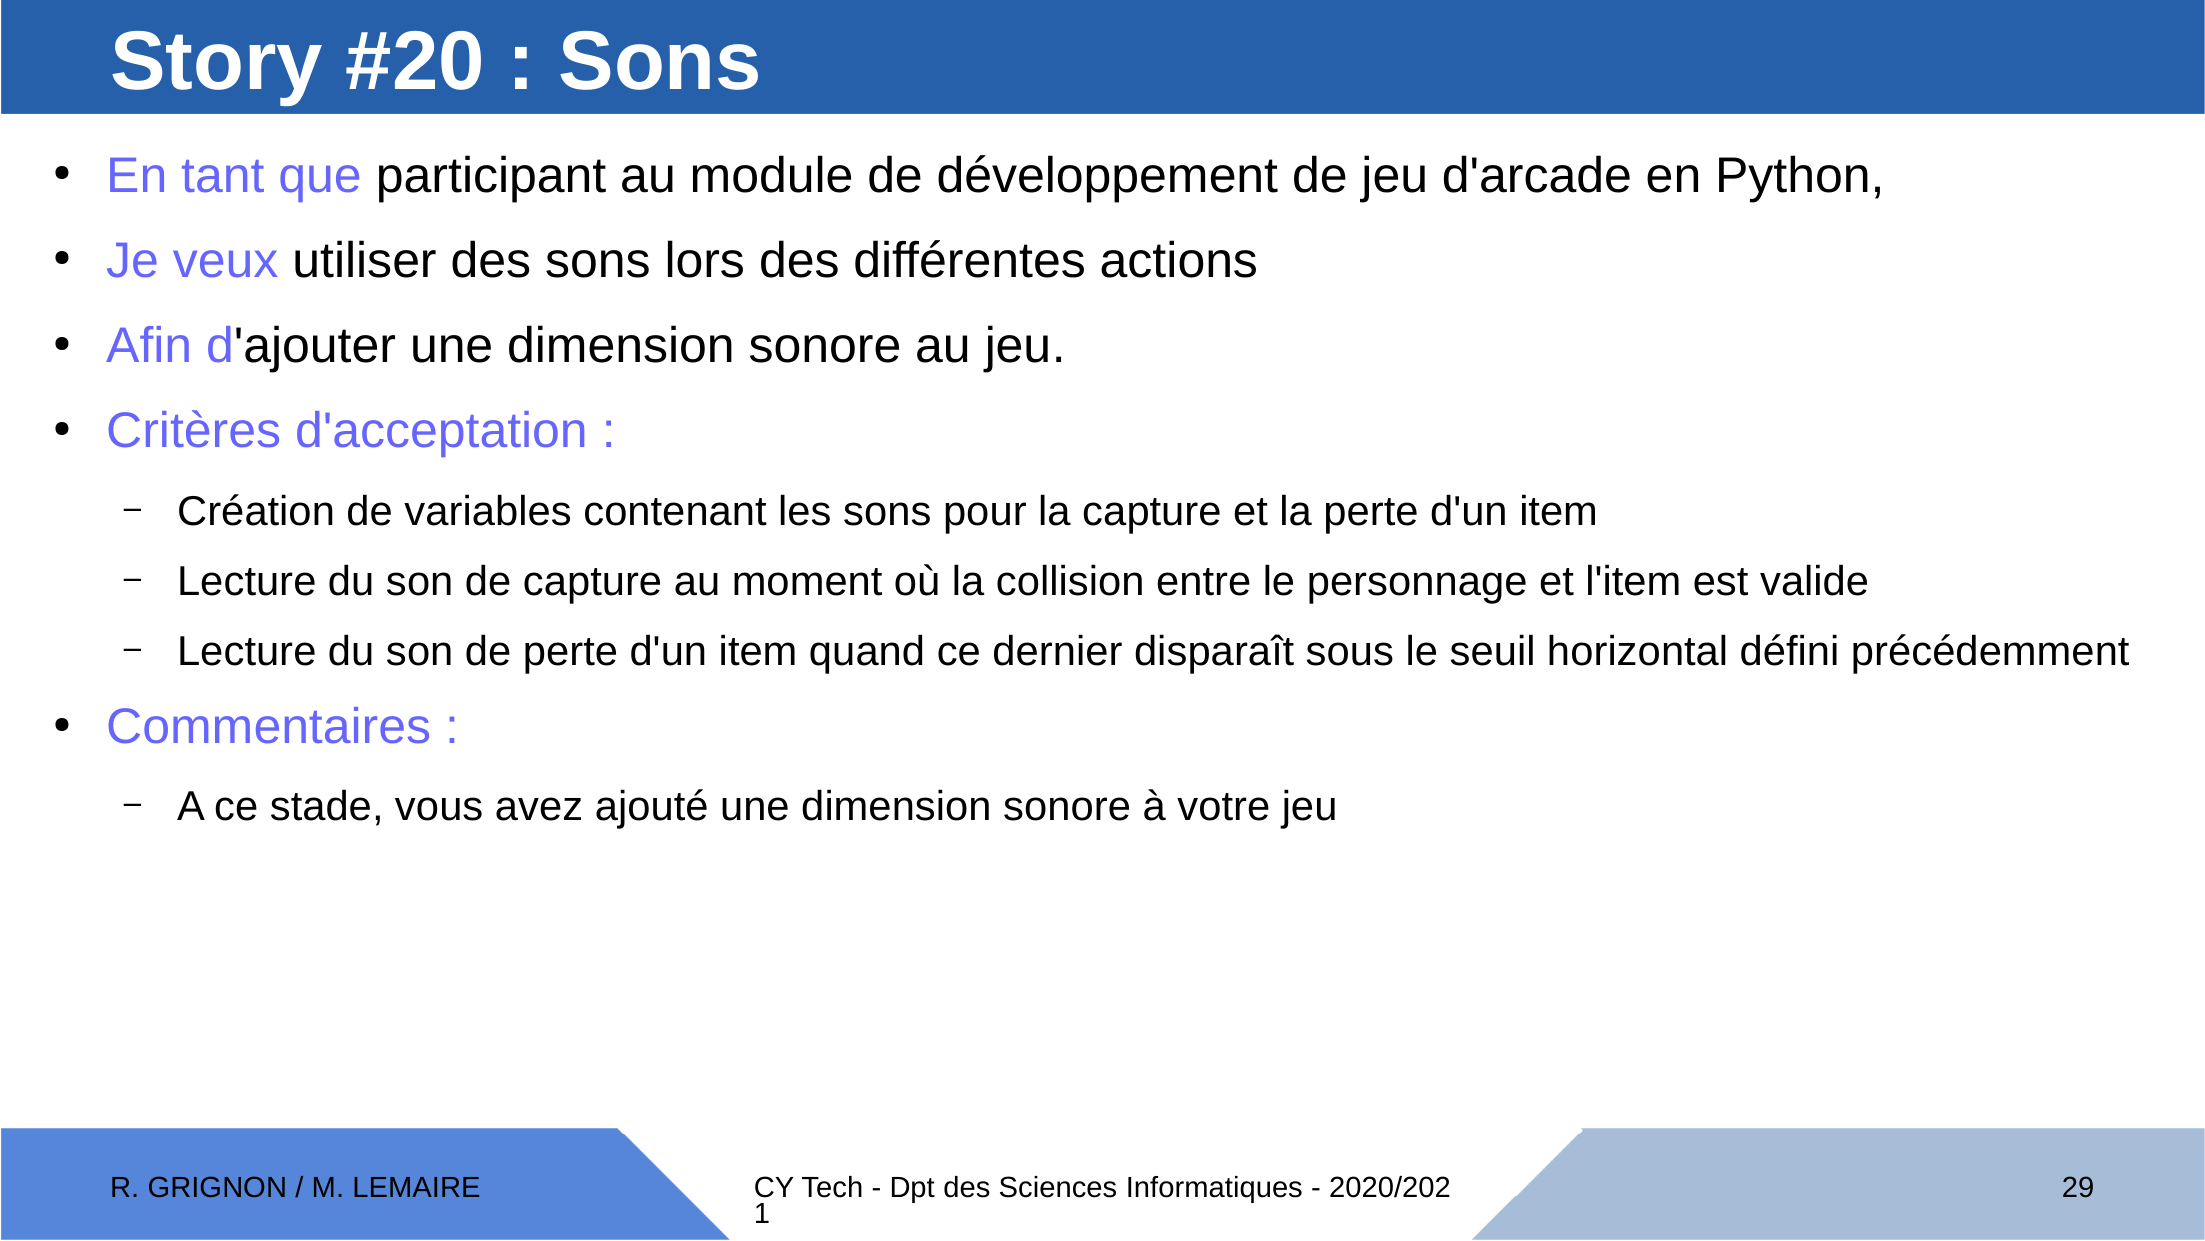

# Story #20 : Sons
En tant que participant au module de développement de jeu d'arcade en Python,
Je veux utiliser des sons lors des différentes actions
Afin d'ajouter une dimension sonore au jeu.
Critères d'acceptation :
Création de variables contenant les sons pour la capture et la perte d'un item
Lecture du son de capture au moment où la collision entre le personnage et l'item est valide
Lecture du son de perte d'un item quand ce dernier disparaît sous le seuil horizontal défini précédemment
Commentaires :
A ce stade, vous avez ajouté une dimension sonore à votre jeu
R. GRIGNON / M. LEMAIRE
CY Tech - Dpt des Sciences Informatiques - 2020/2021
29